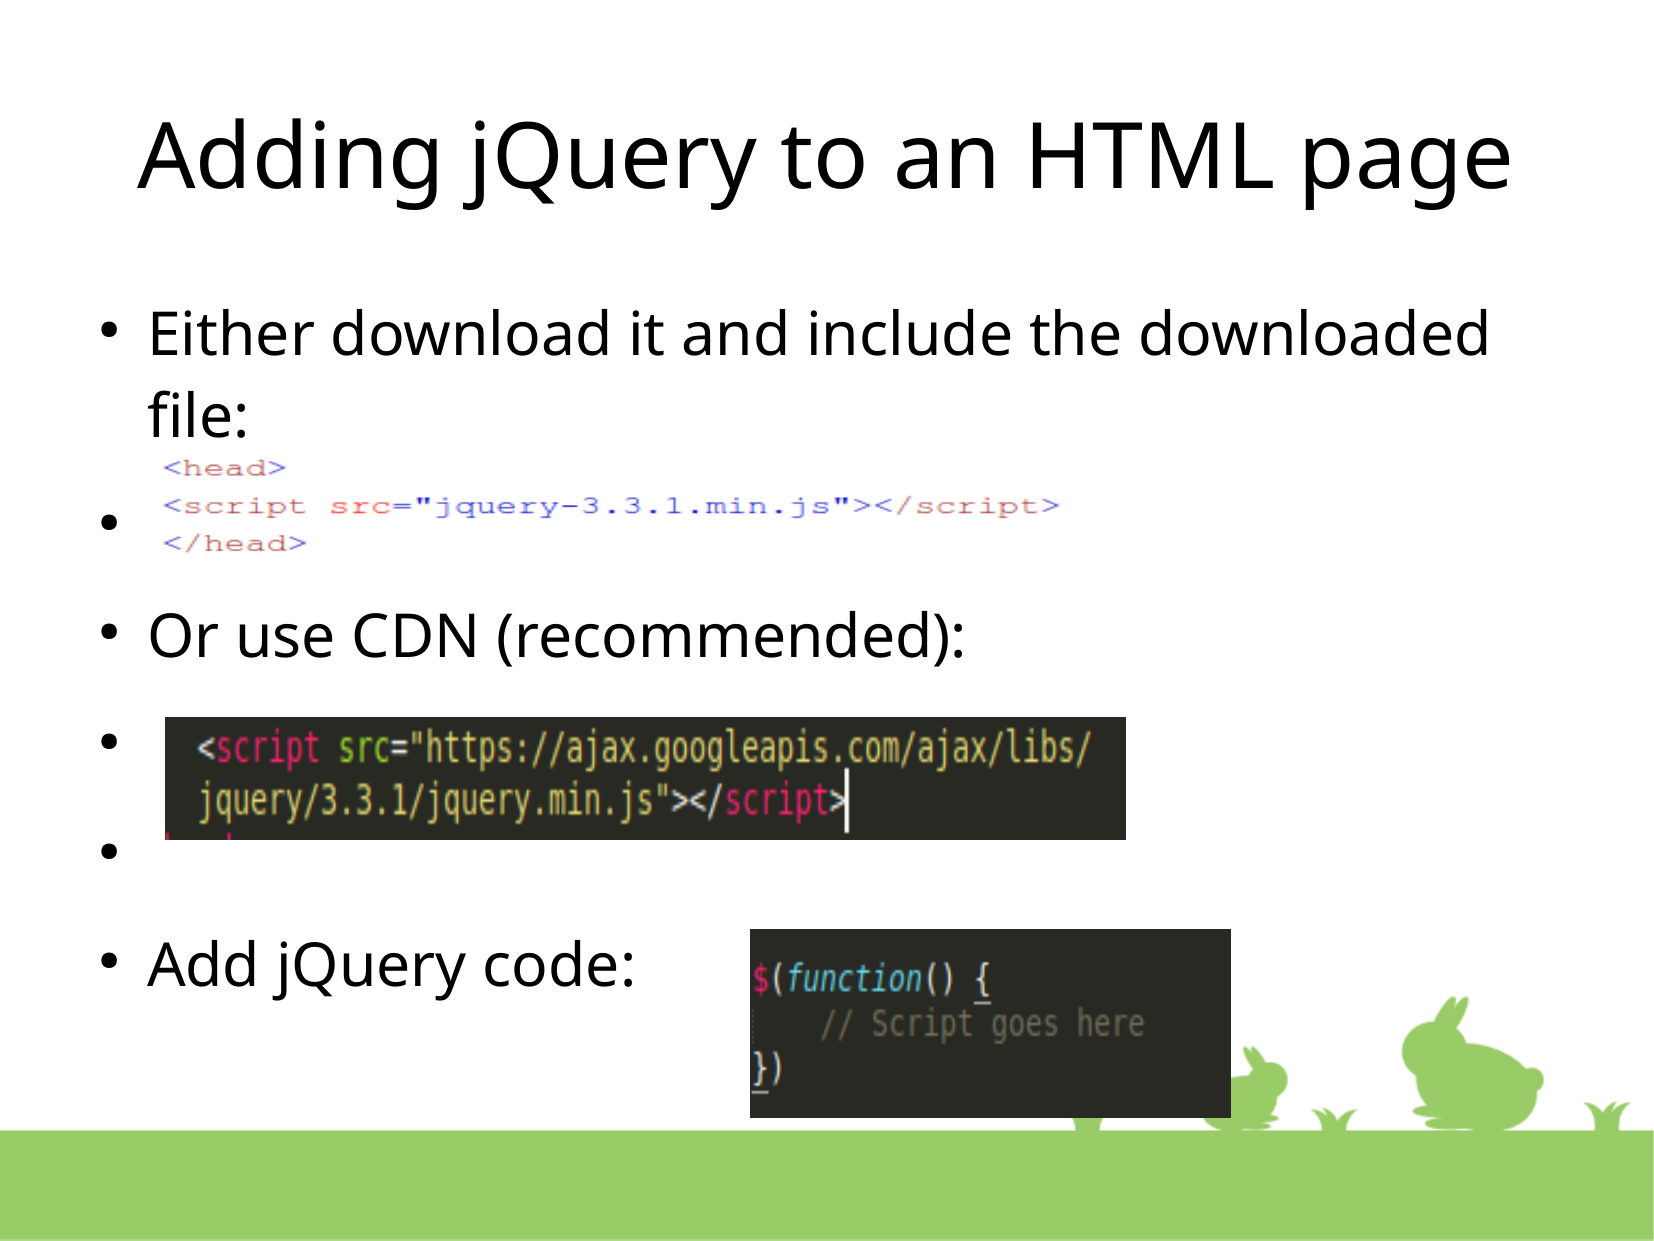

# Adding jQuery to an HTML page
Either download it and include the downloaded file:
Or use CDN (recommended):
Add jQuery code: